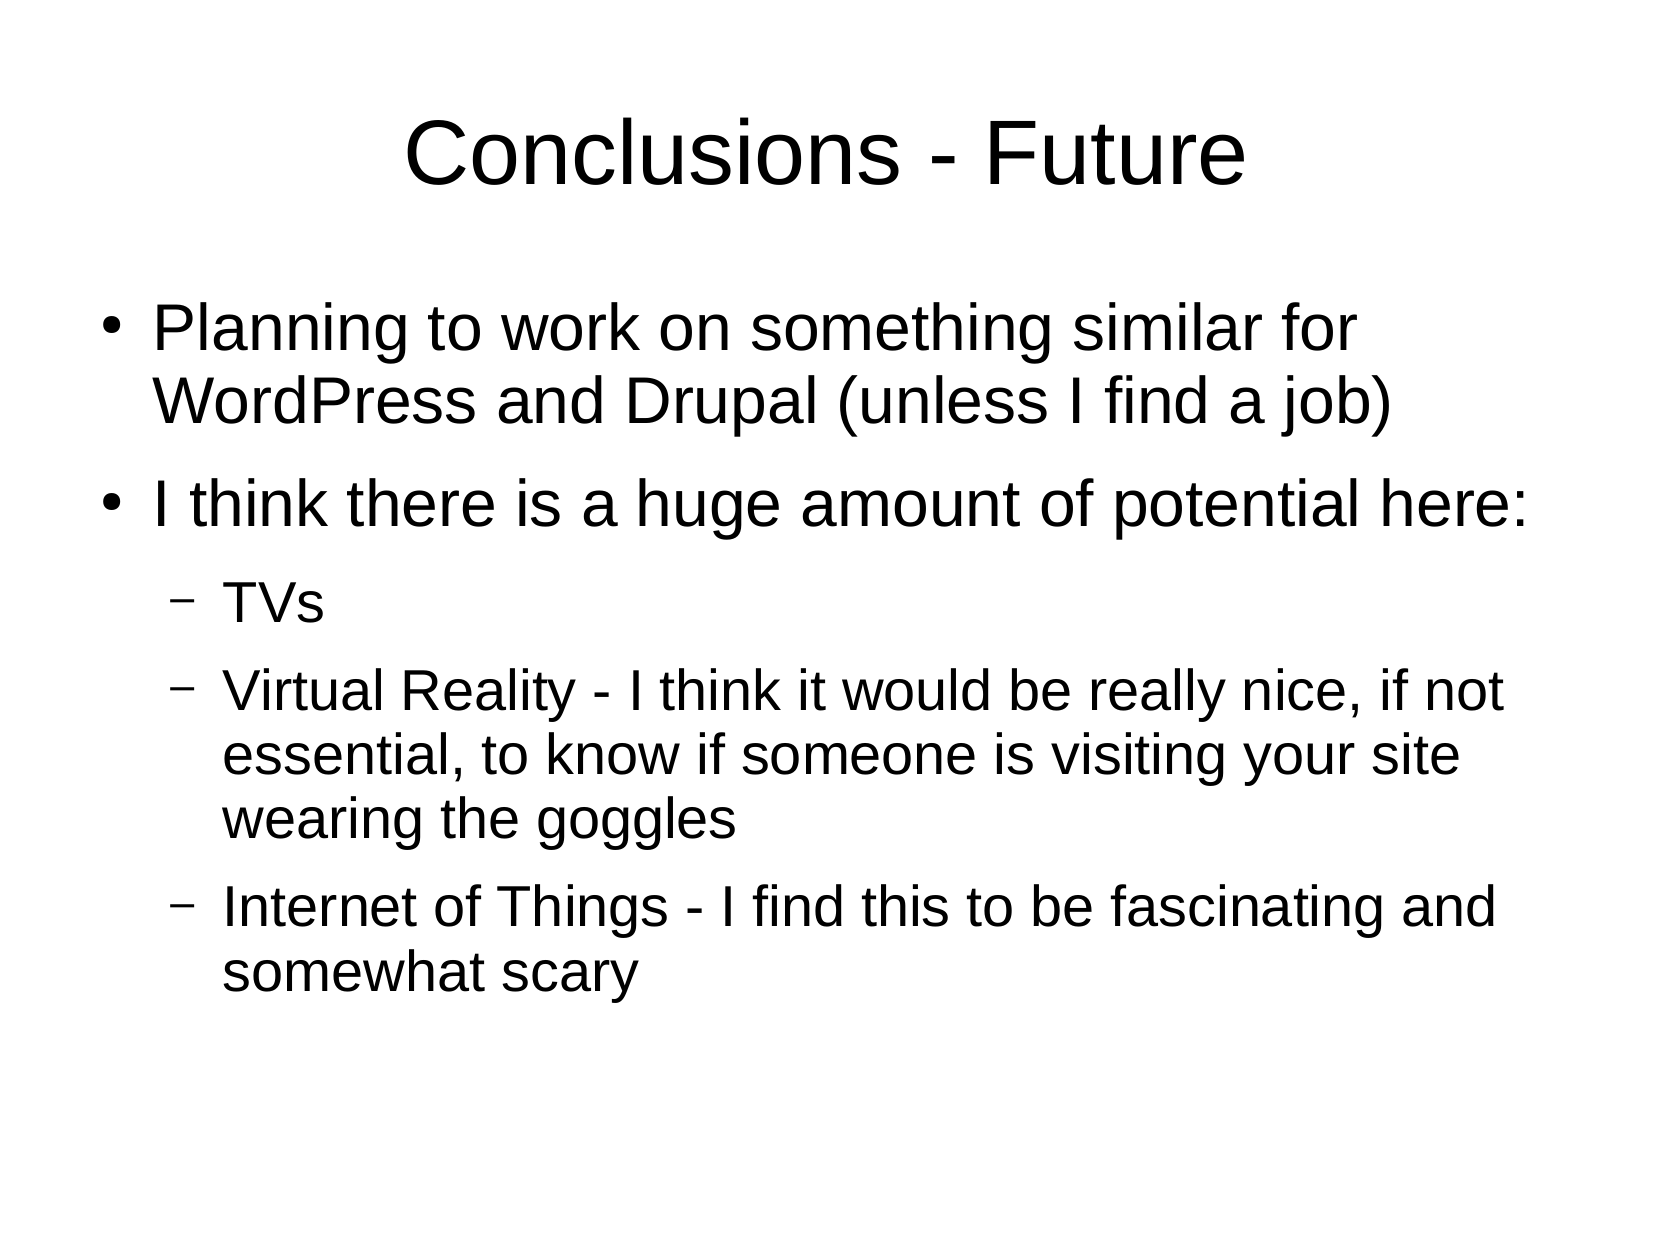

# Conclusions - Future
Planning to work on something similar for WordPress and Drupal (unless I find a job)
I think there is a huge amount of potential here:
TVs
Virtual Reality - I think it would be really nice, if not essential, to know if someone is visiting your site wearing the goggles
Internet of Things - I find this to be fascinating and somewhat scary